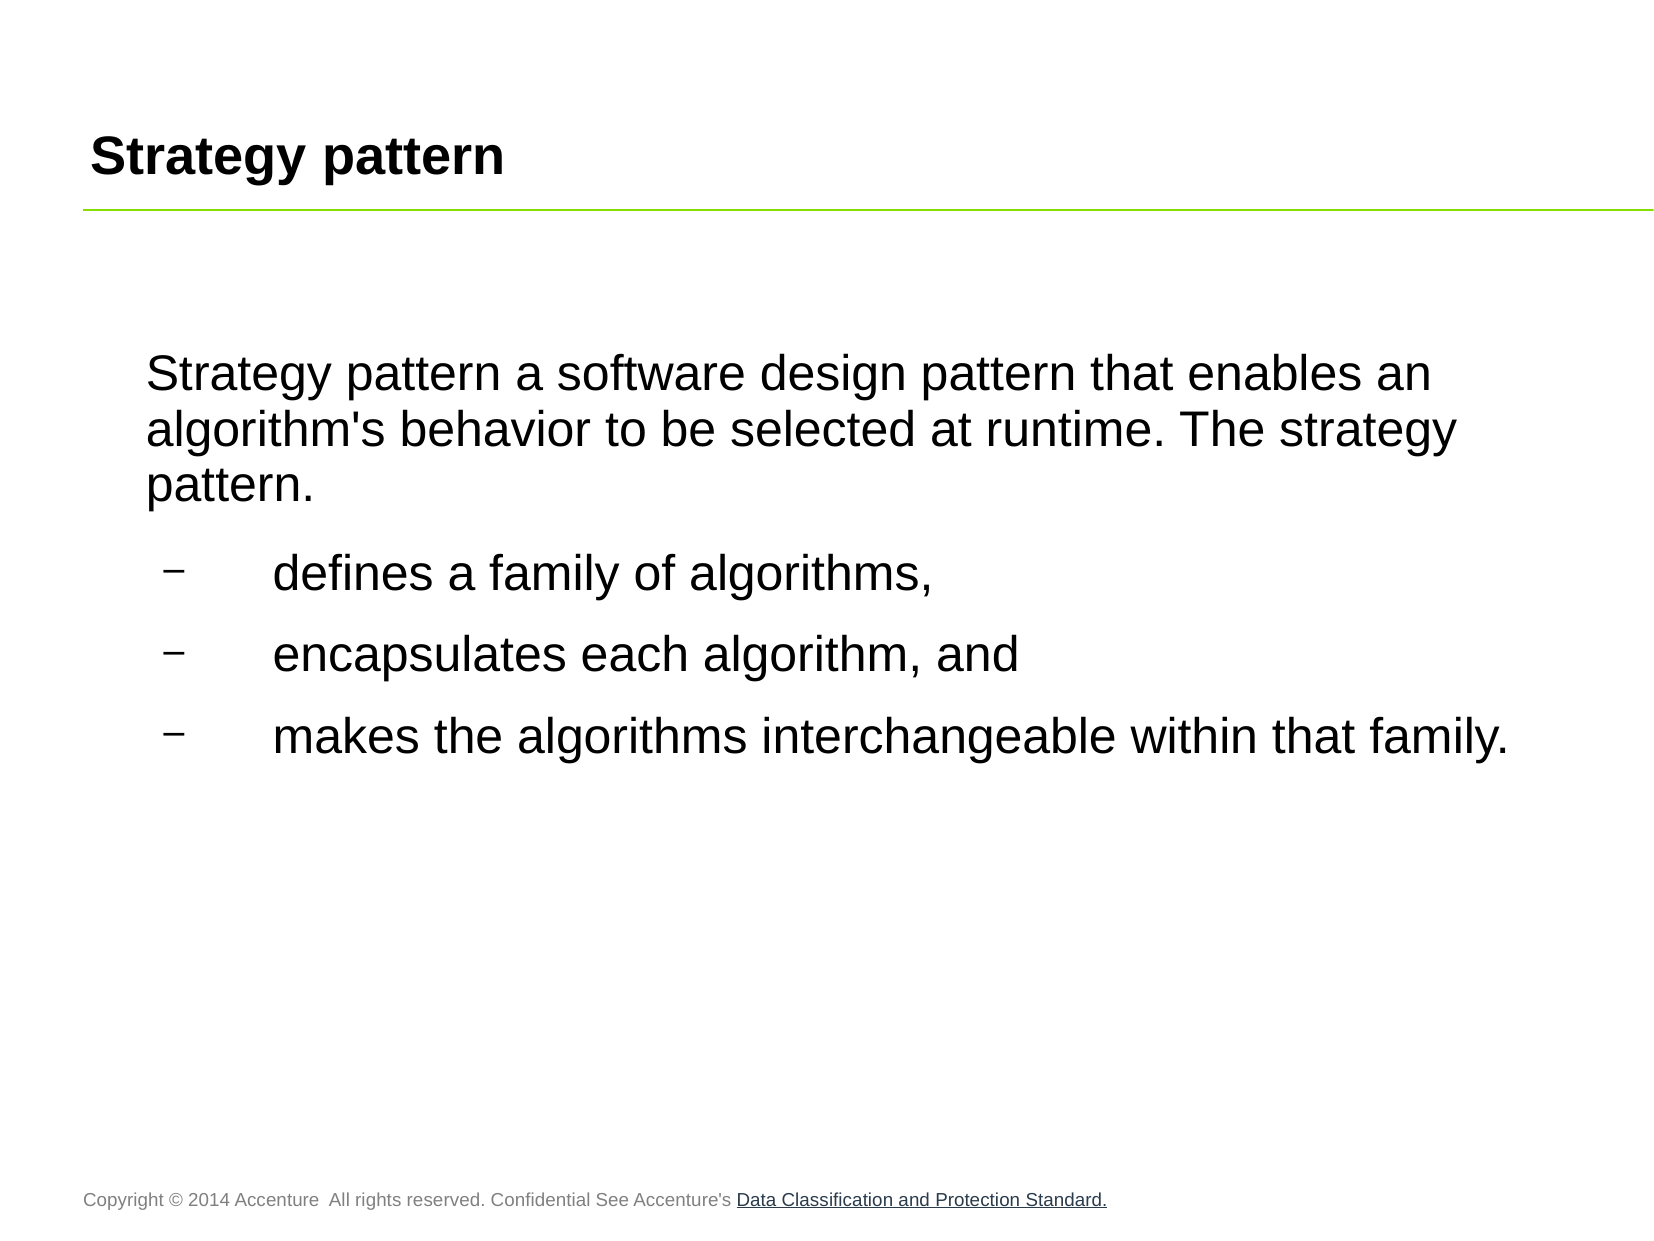

# Strategy pattern
Strategy pattern a software design pattern that enables an algorithm's behavior to be selected at runtime. The strategy pattern.
 defines a family of algorithms,
 encapsulates each algorithm, and
 makes the algorithms interchangeable within that family.